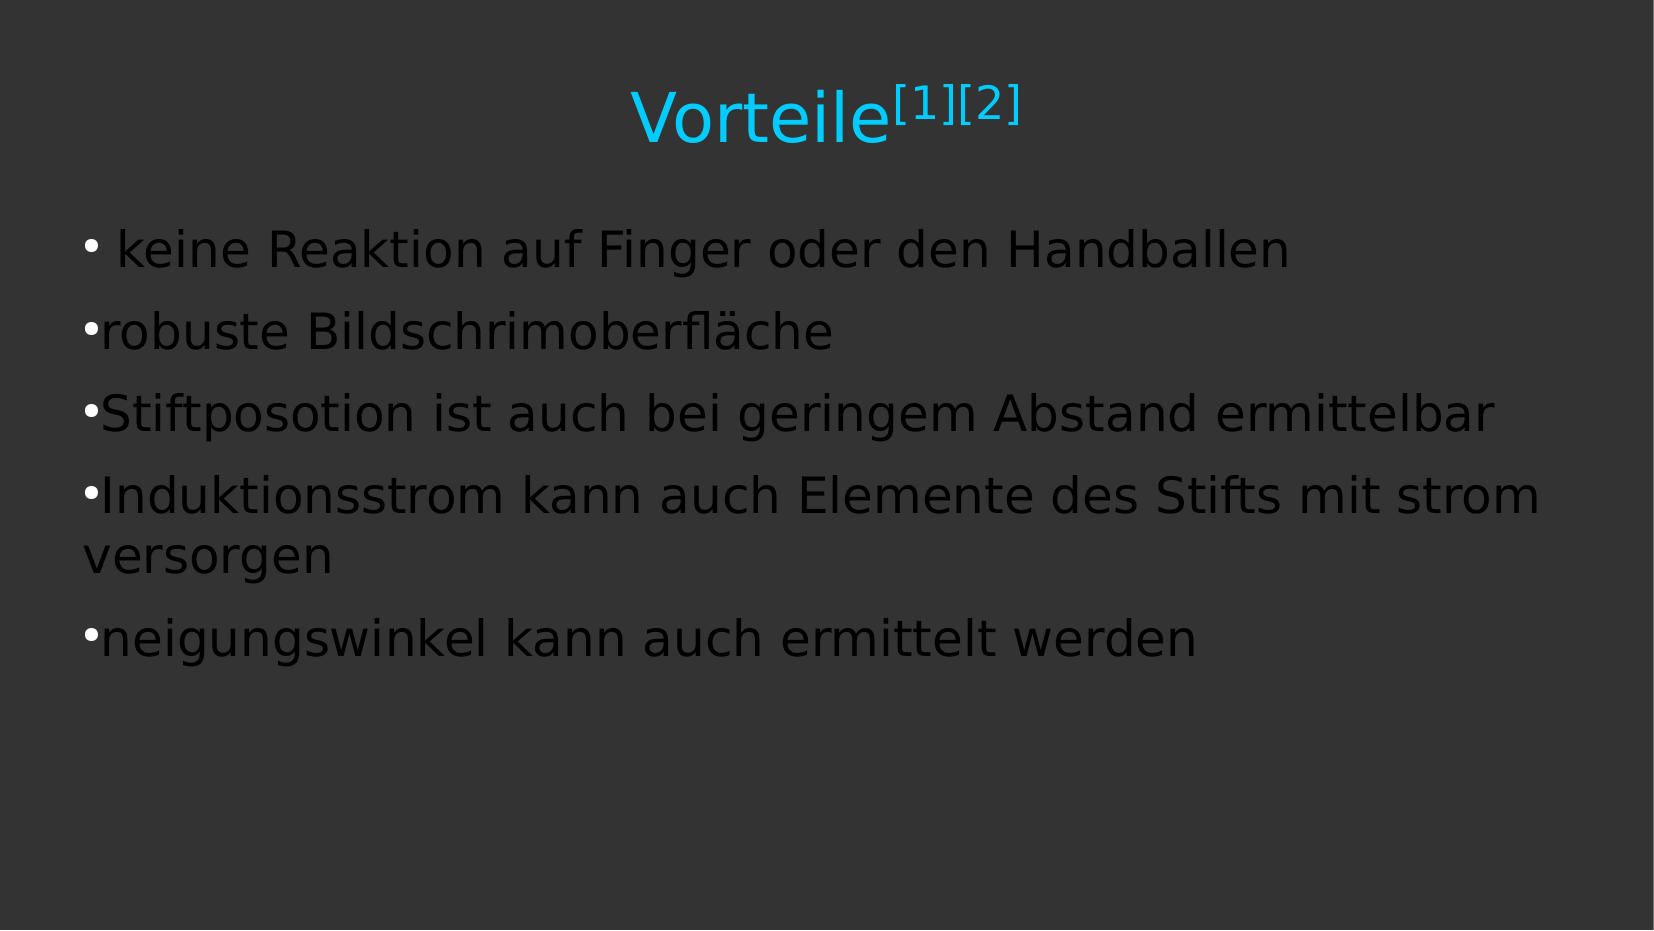

# Vorteile[1][2]
 keine Reaktion auf Finger oder den Handballen
robuste Bildschrimoberfläche
Stiftposotion ist auch bei geringem Abstand ermittelbar
Induktionsstrom kann auch Elemente des Stifts mit strom versorgen
neigungswinkel kann auch ermittelt werden